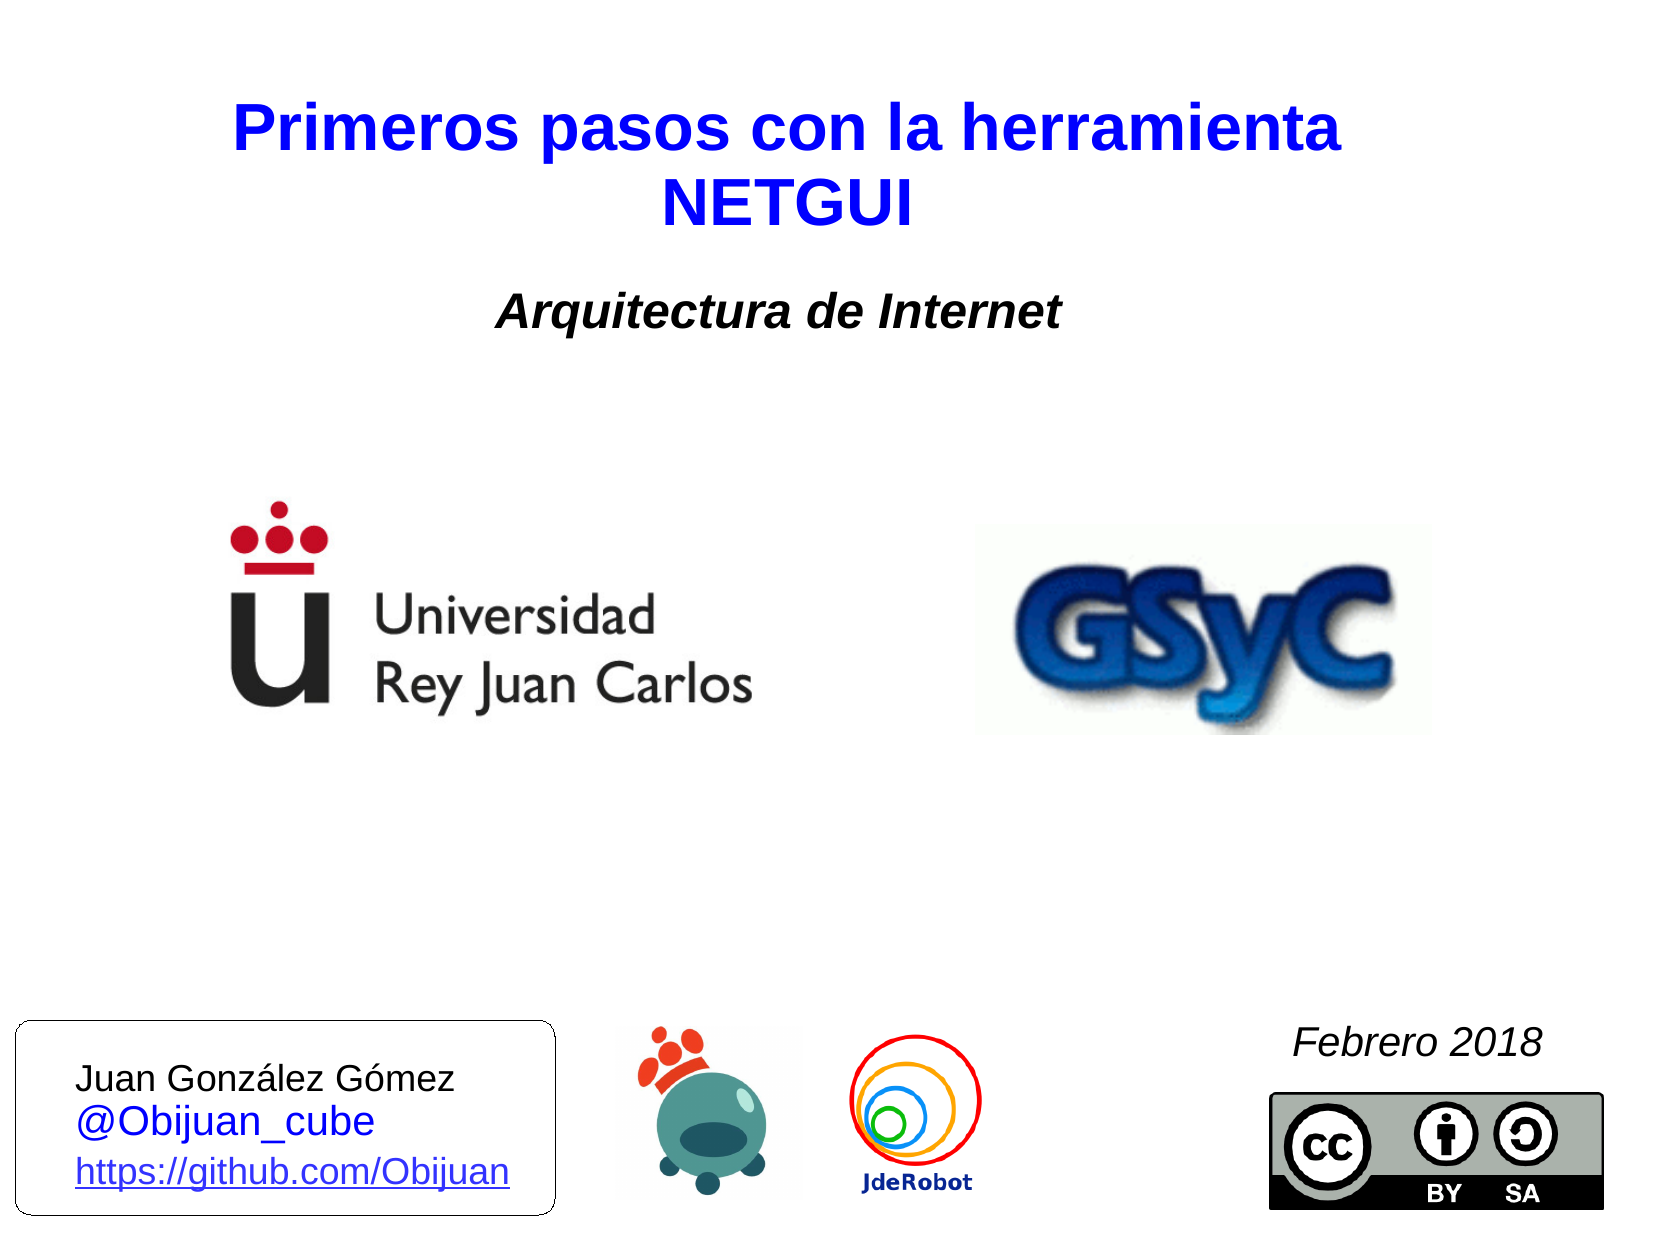

# Primeros pasos con la herramienta NETGUI
Arquitectura de Internet
Febrero 2018
Juan González Gómez
@Obijuan_cube
https://github.com/Obijuan